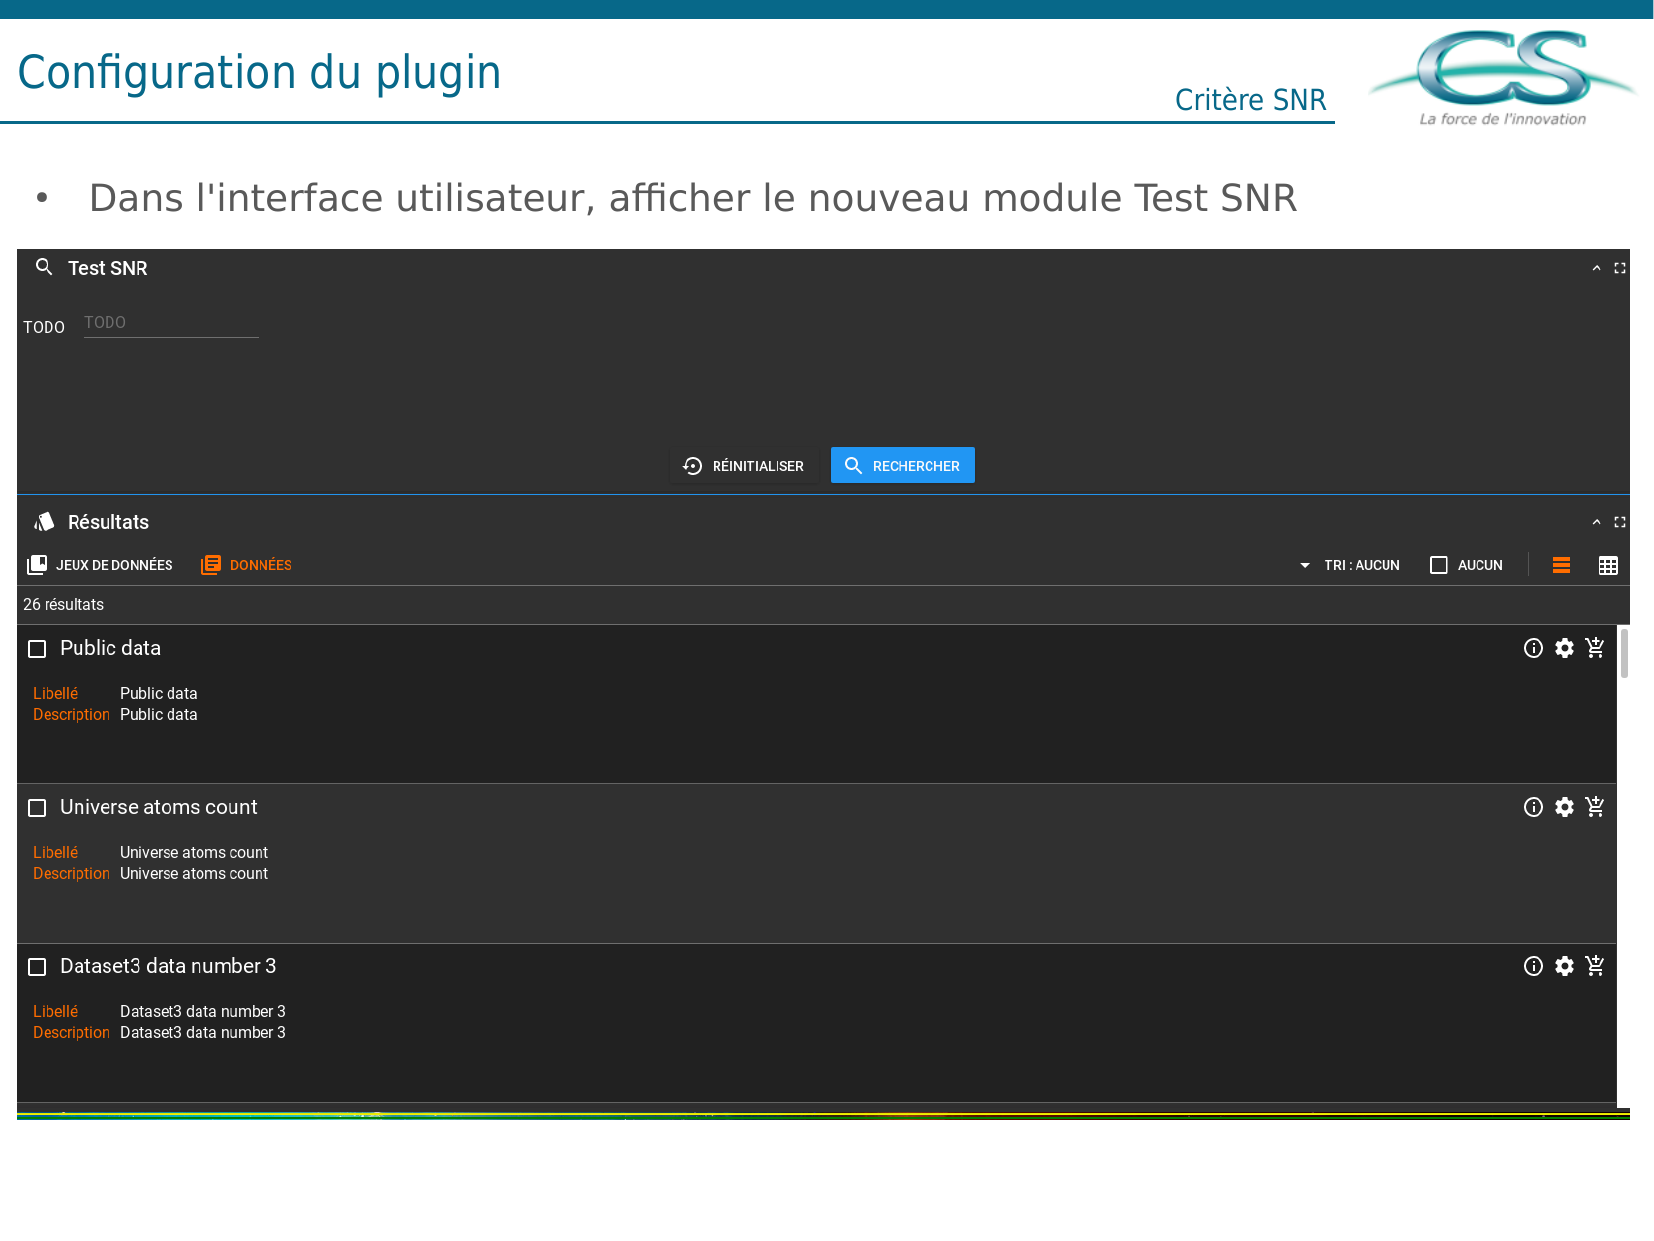

Configuration du plugin
Critère SNR
# Dans l'interface utilisateur, afficher le nouveau module Test SNR